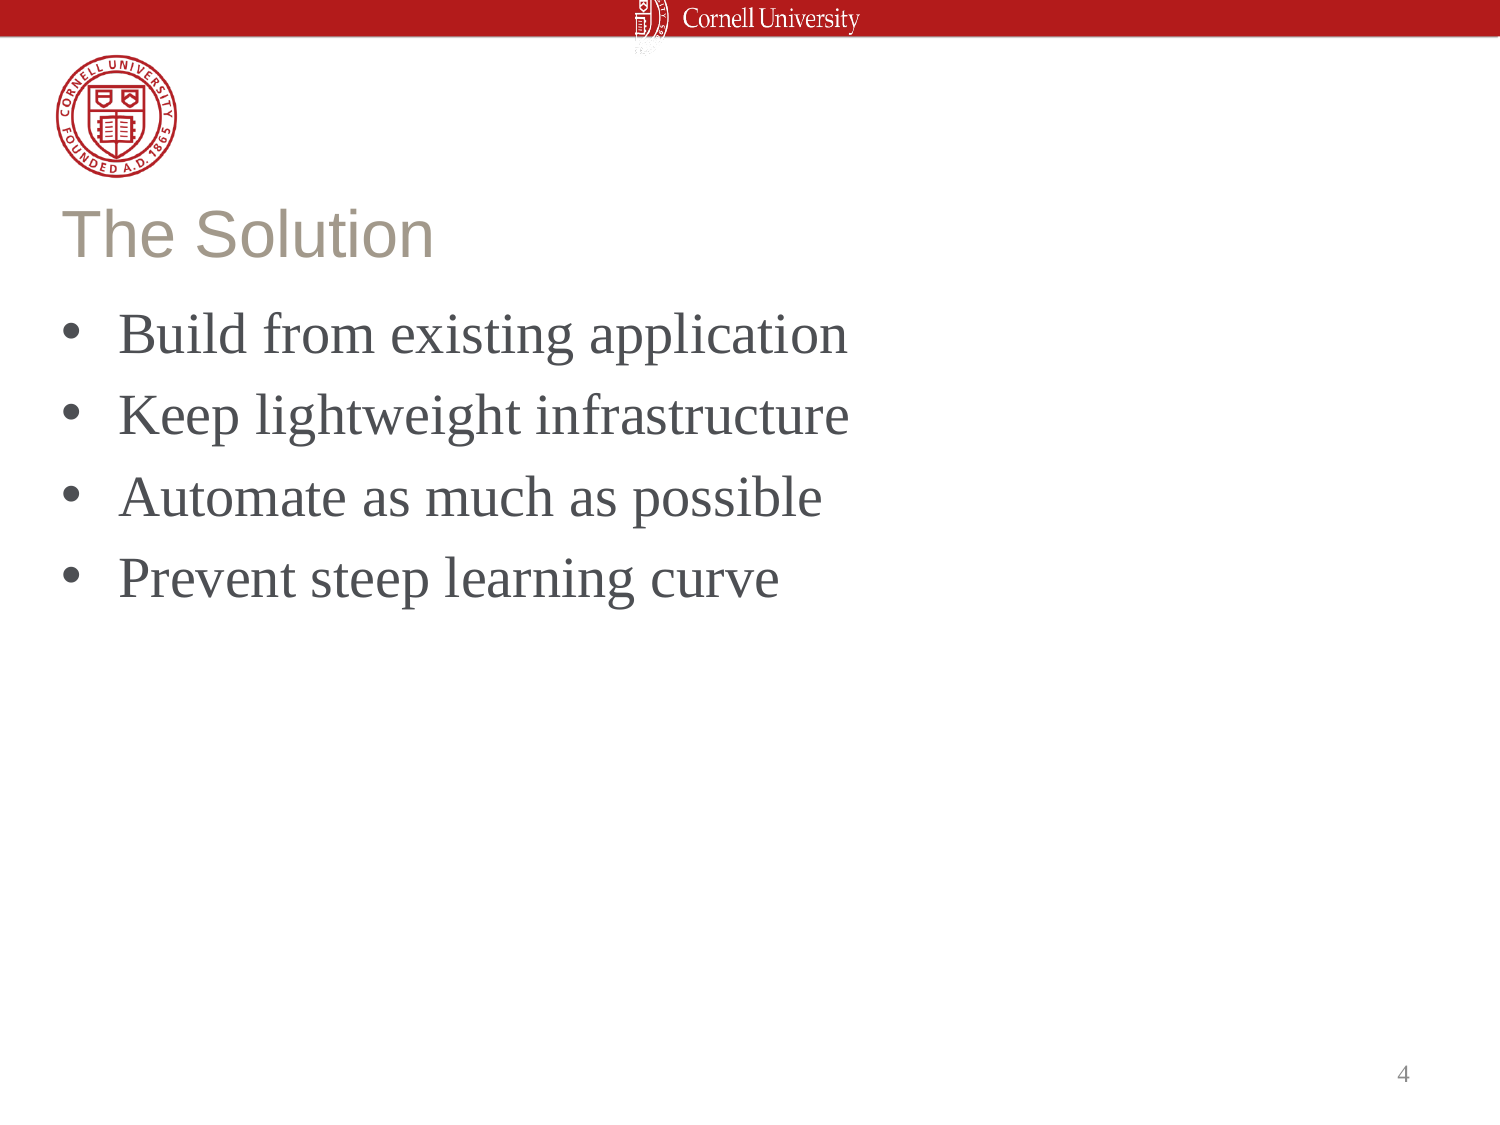

The Solution
# Build from existing application
Keep lightweight infrastructure
Automate as much as possible
Prevent steep learning curve